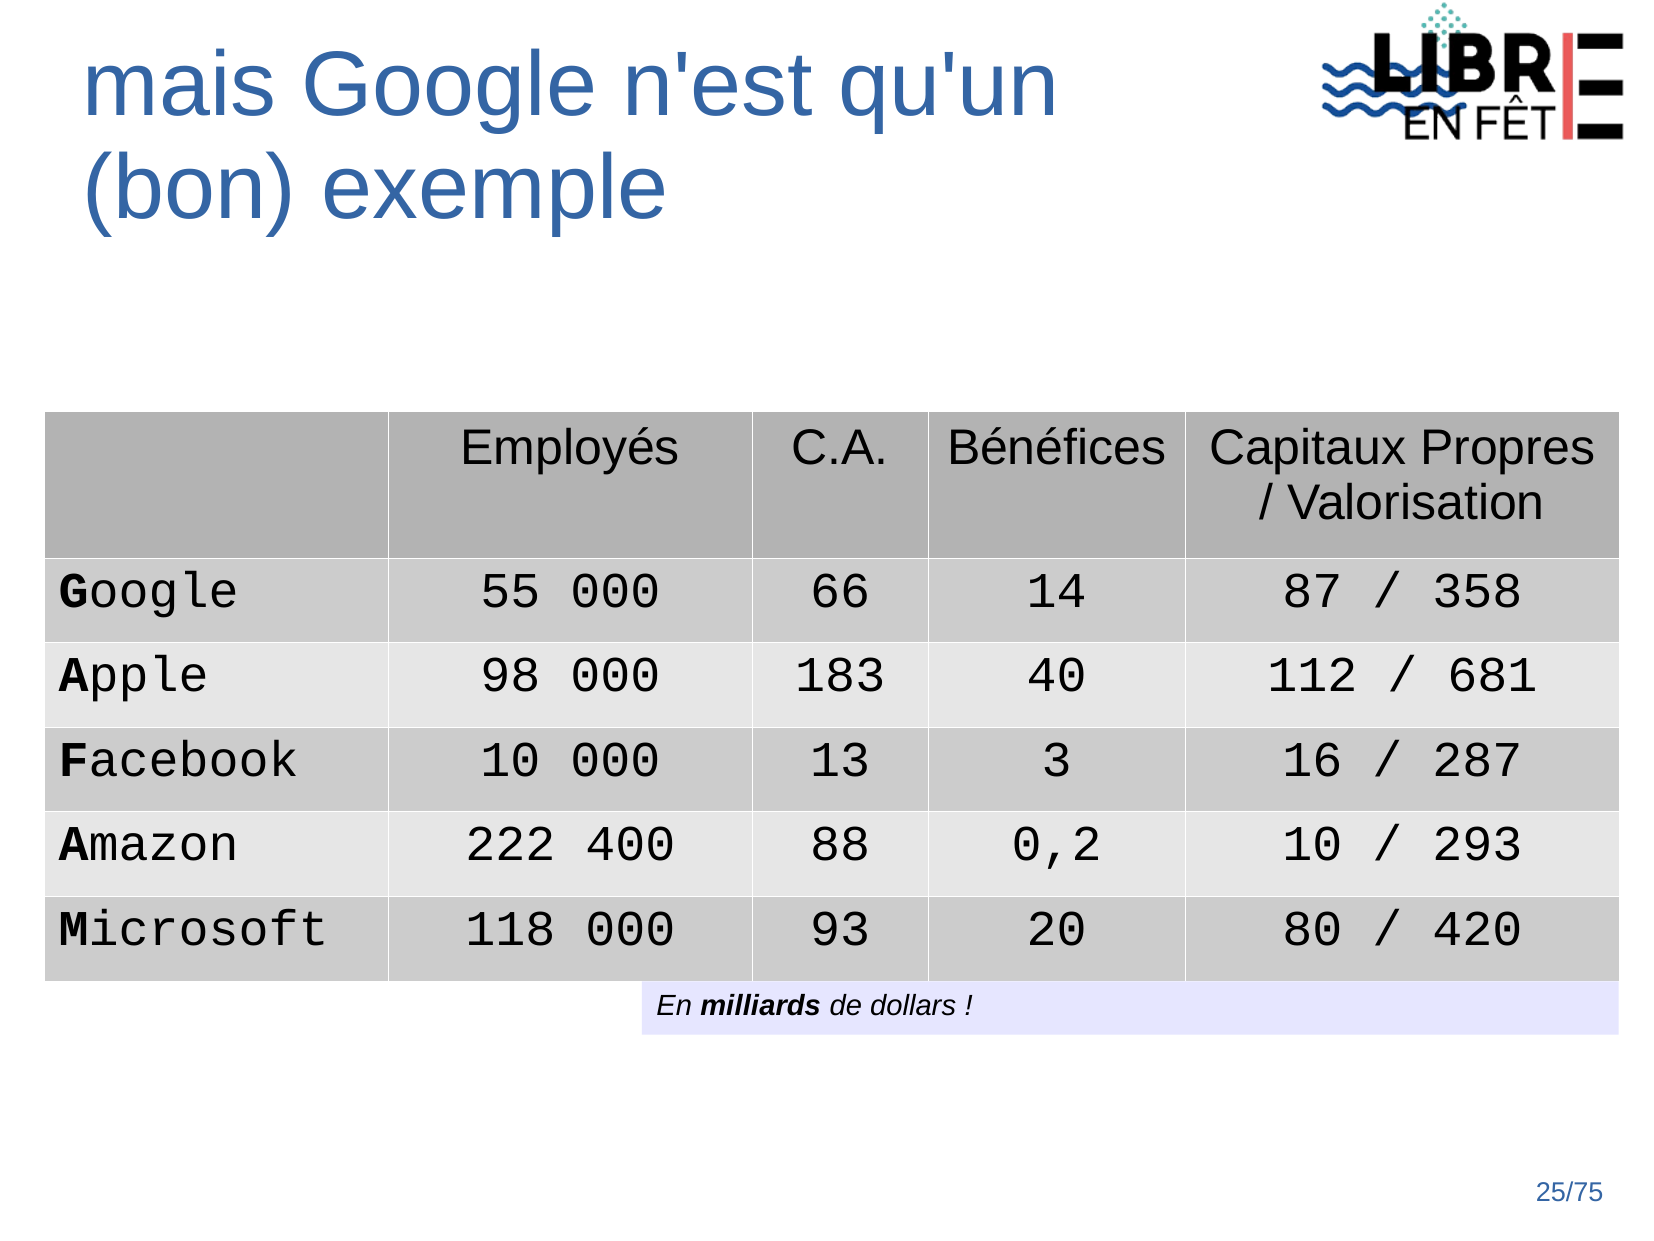

# mais Google n'est qu'un (bon) exemple
| | Employés | C.A. | Bénéfices | Capitaux Propres / Valorisation |
| --- | --- | --- | --- | --- |
| Google | 55 000 | 66 | 14 | 87 / 358 |
| Apple | 98 000 | 183 | 40 | 112 / 681 |
| Facebook | 10 000 | 13 | 3 | 16 / 287 |
| Amazon | 222 400 | 88 | 0,2 | 10 / 293 |
| Microsoft | 118 000 | 93 | 20 | 80 / 420 |
En milliards de dollars !